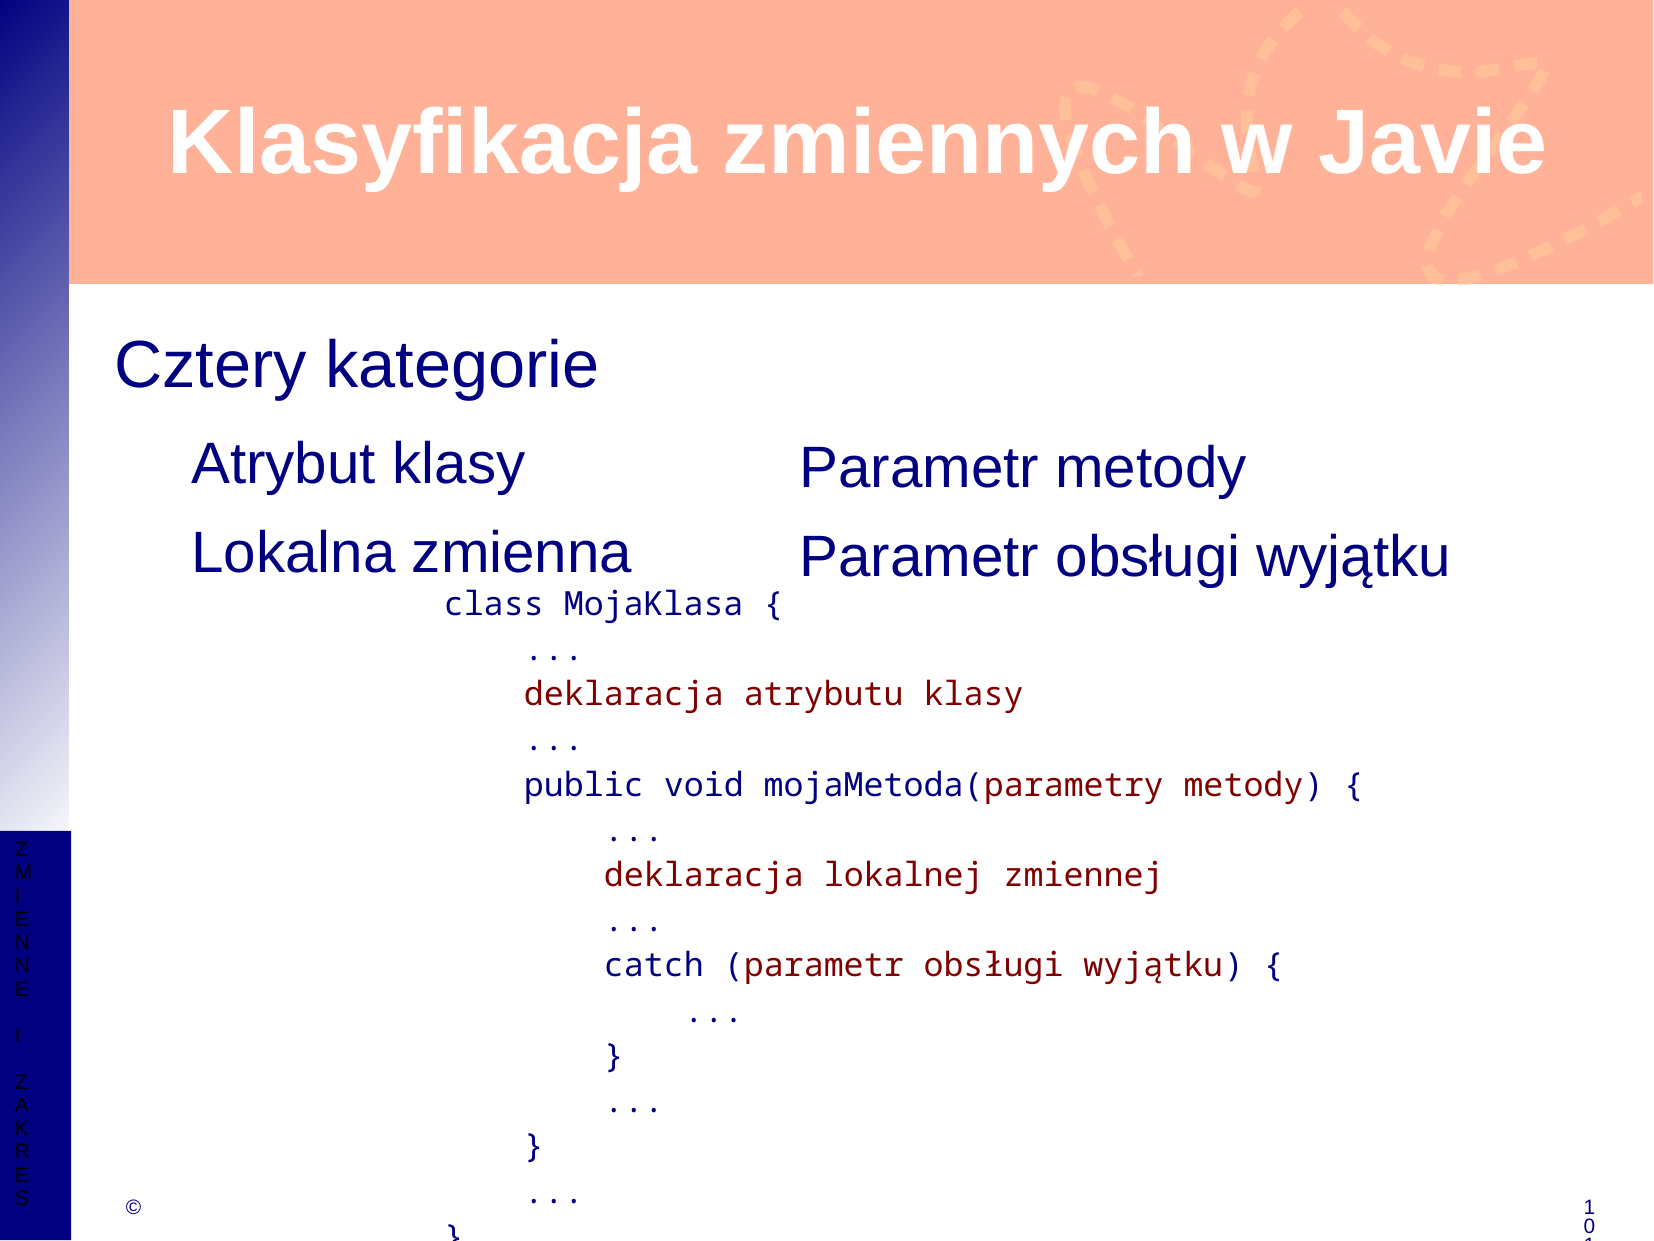

# Klasyfikacja zmiennych w Javie
Cztery kategorie
Atrybut klasy
Lokalna zmienna
Parametr metody
Parametr obsługi wyjątku
class MojaKlasa {
 ...
 deklaracja atrybutu klasy
 ...
 public void mojaMetoda(parametry metody) {
 ...
 deklaracja lokalnej zmiennej
 ...
 catch (parametr obsługi wyjątku) {
 ...
 }
 ...
 }
 ...
}
Z
M
I
E
N
N
E
I
Z
A
K
R
E
S